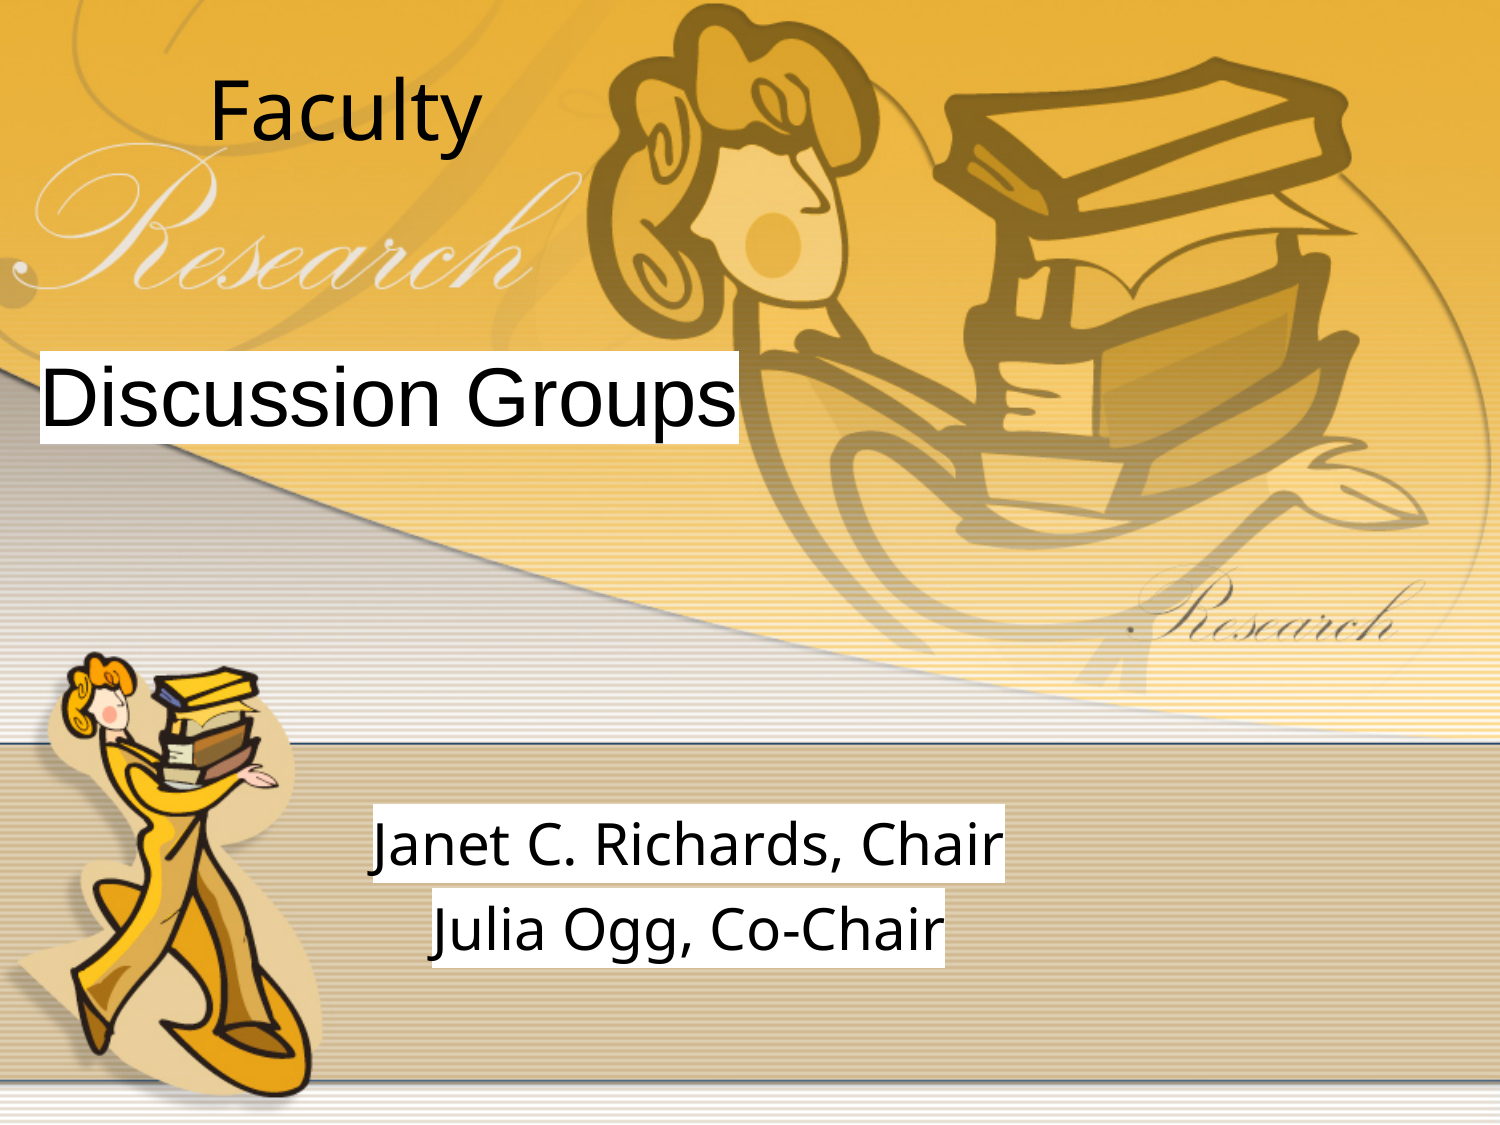

Faculty
# Discussion Groups
Janet C. Richards, Chair
Julia Ogg, Co-Chair